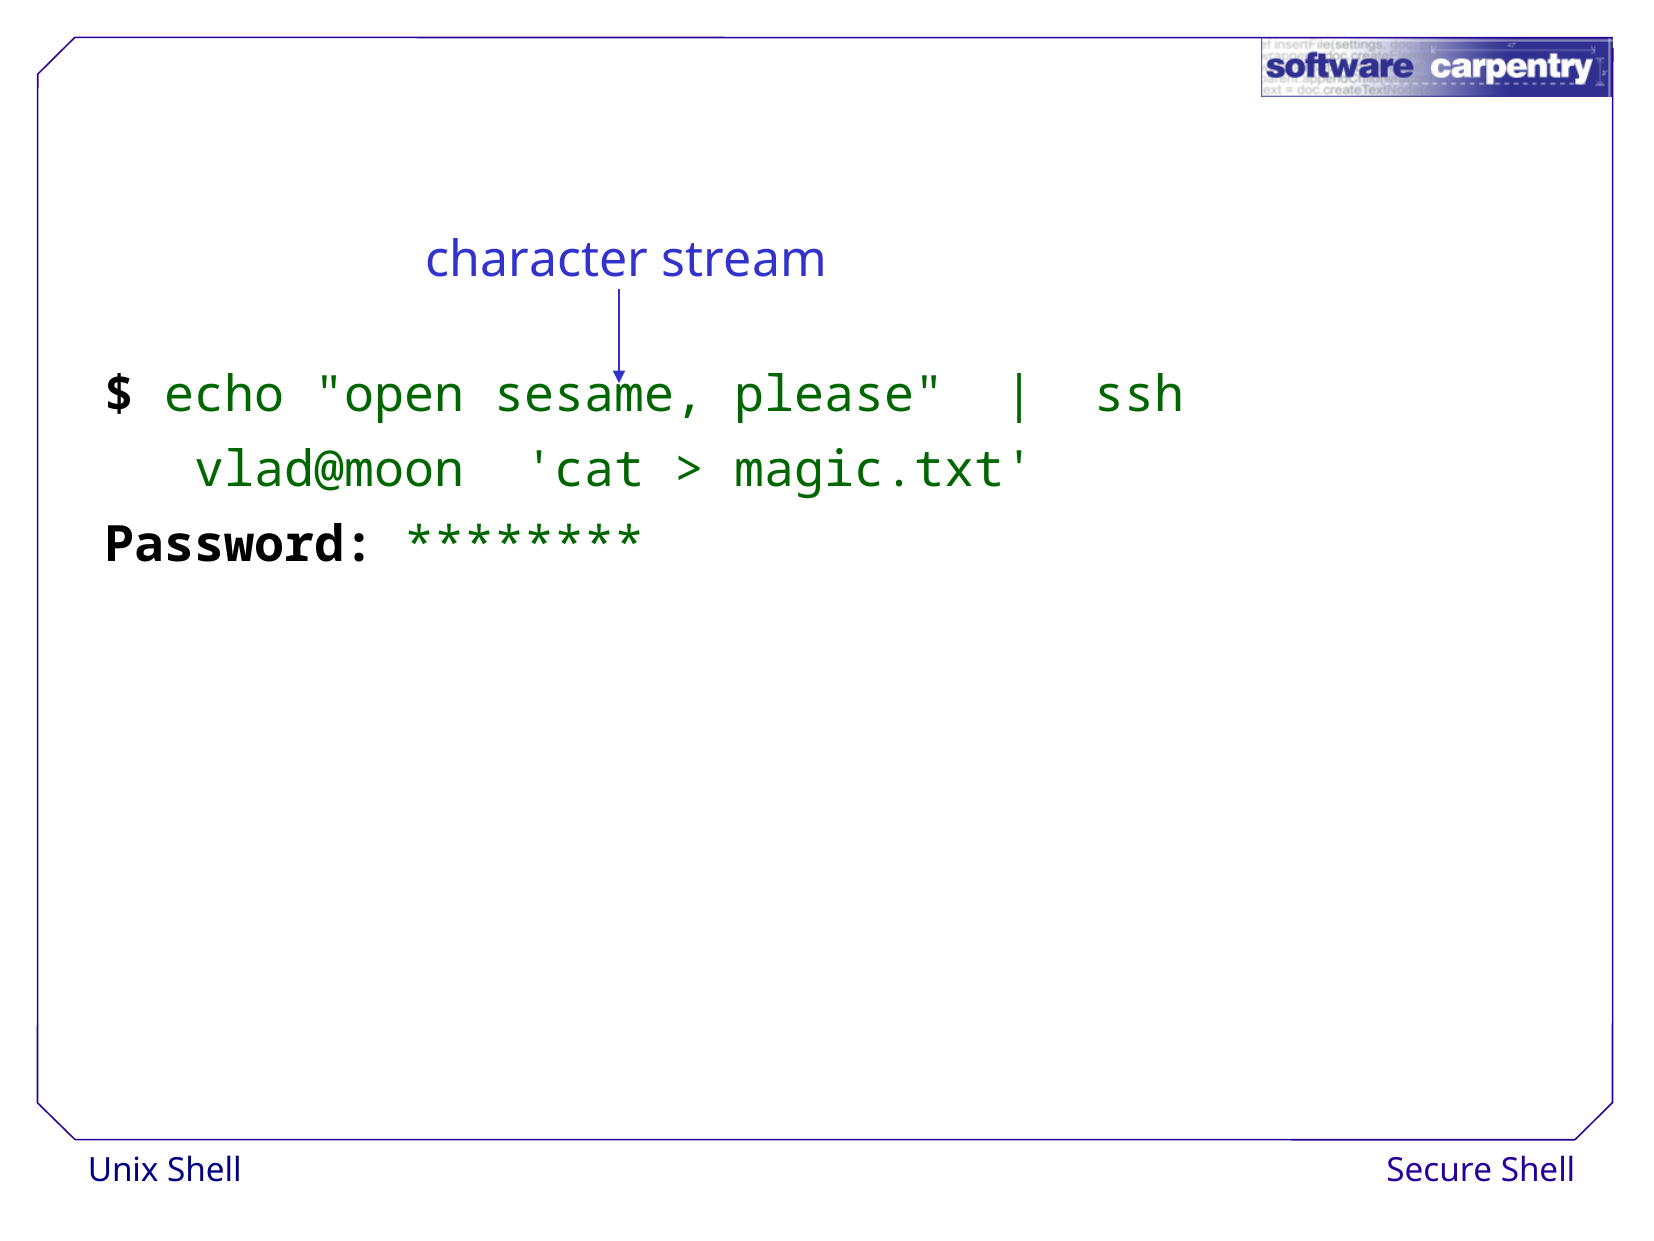

$ echo "open sesame, please" | ssh
 vlad@moon 'cat > magic.txt'
Password: ********
character stream